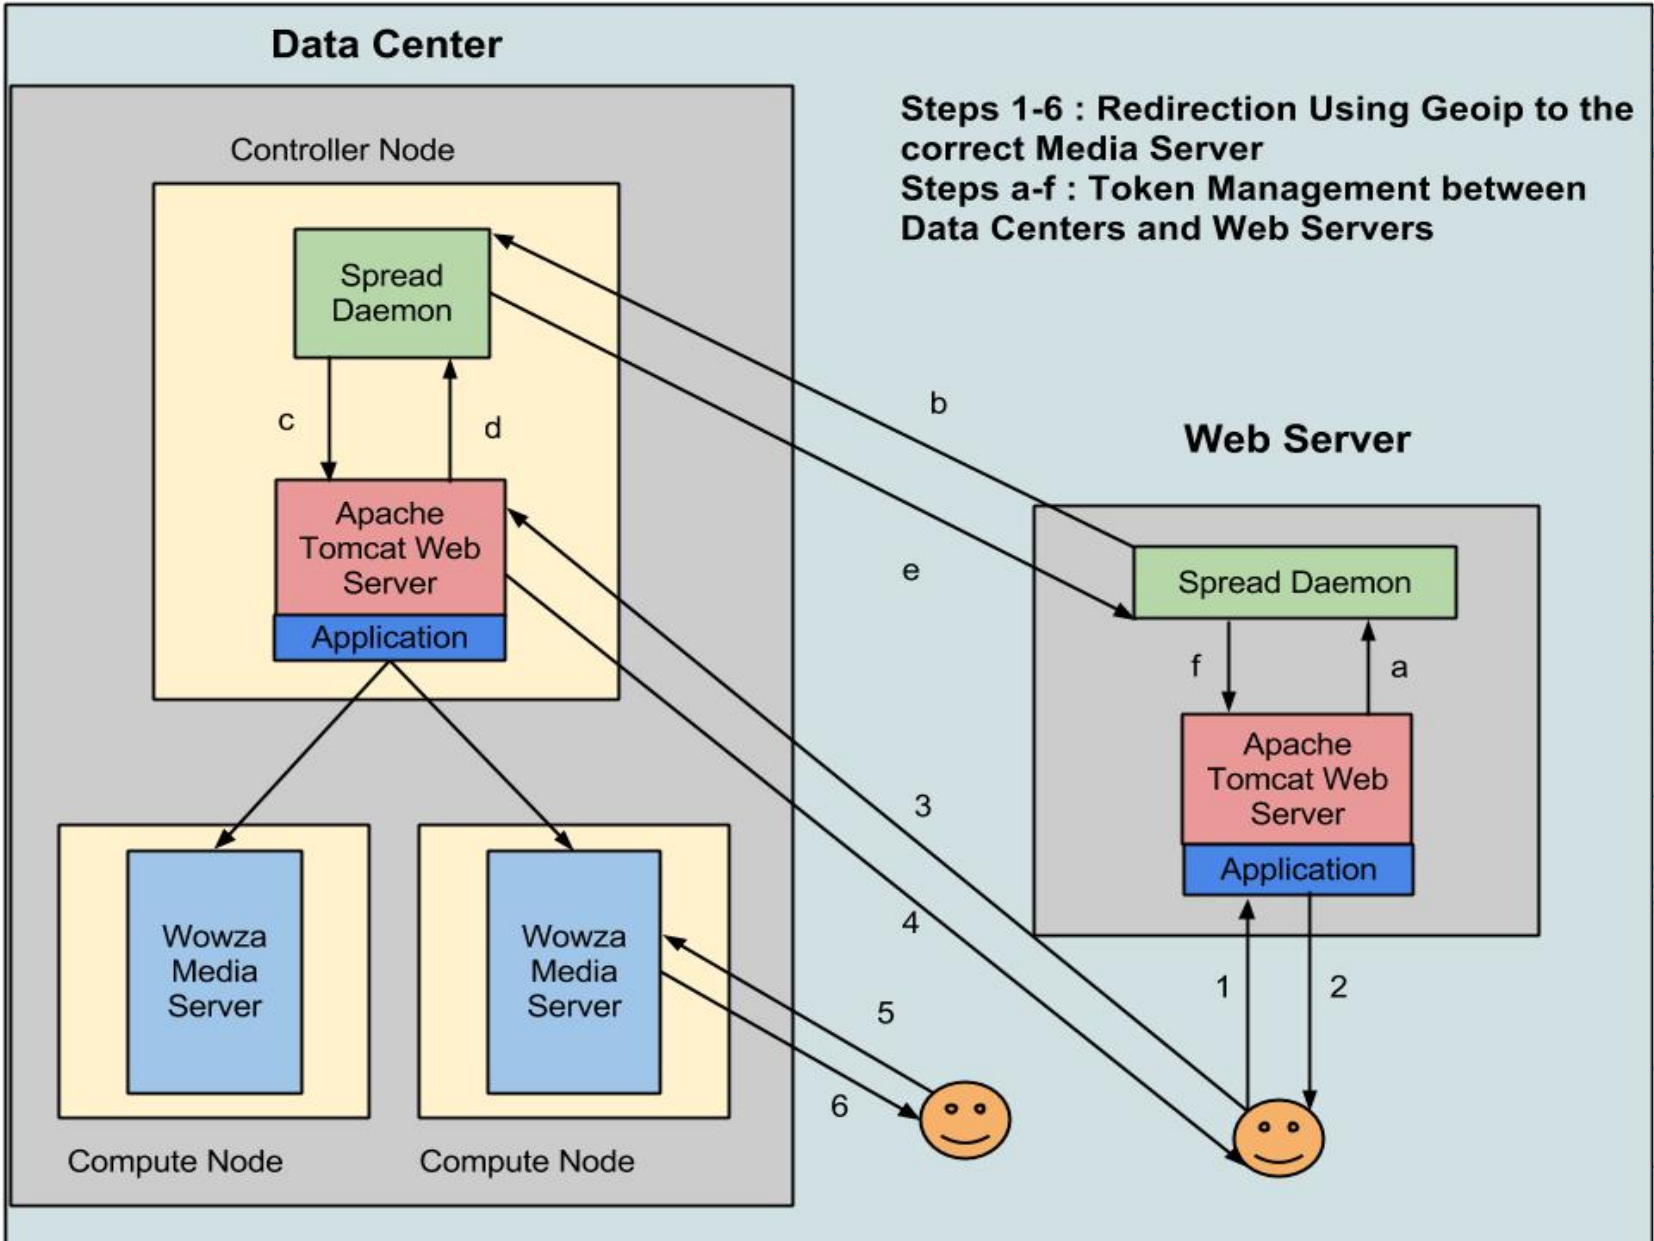

# System Architecture
Two Components – Web Server & Data Center
Using Maxmind-GeoIP at Web Server
Assumption Built Data Centers also scalable as Rent Data Centers
Any Questions ?
5